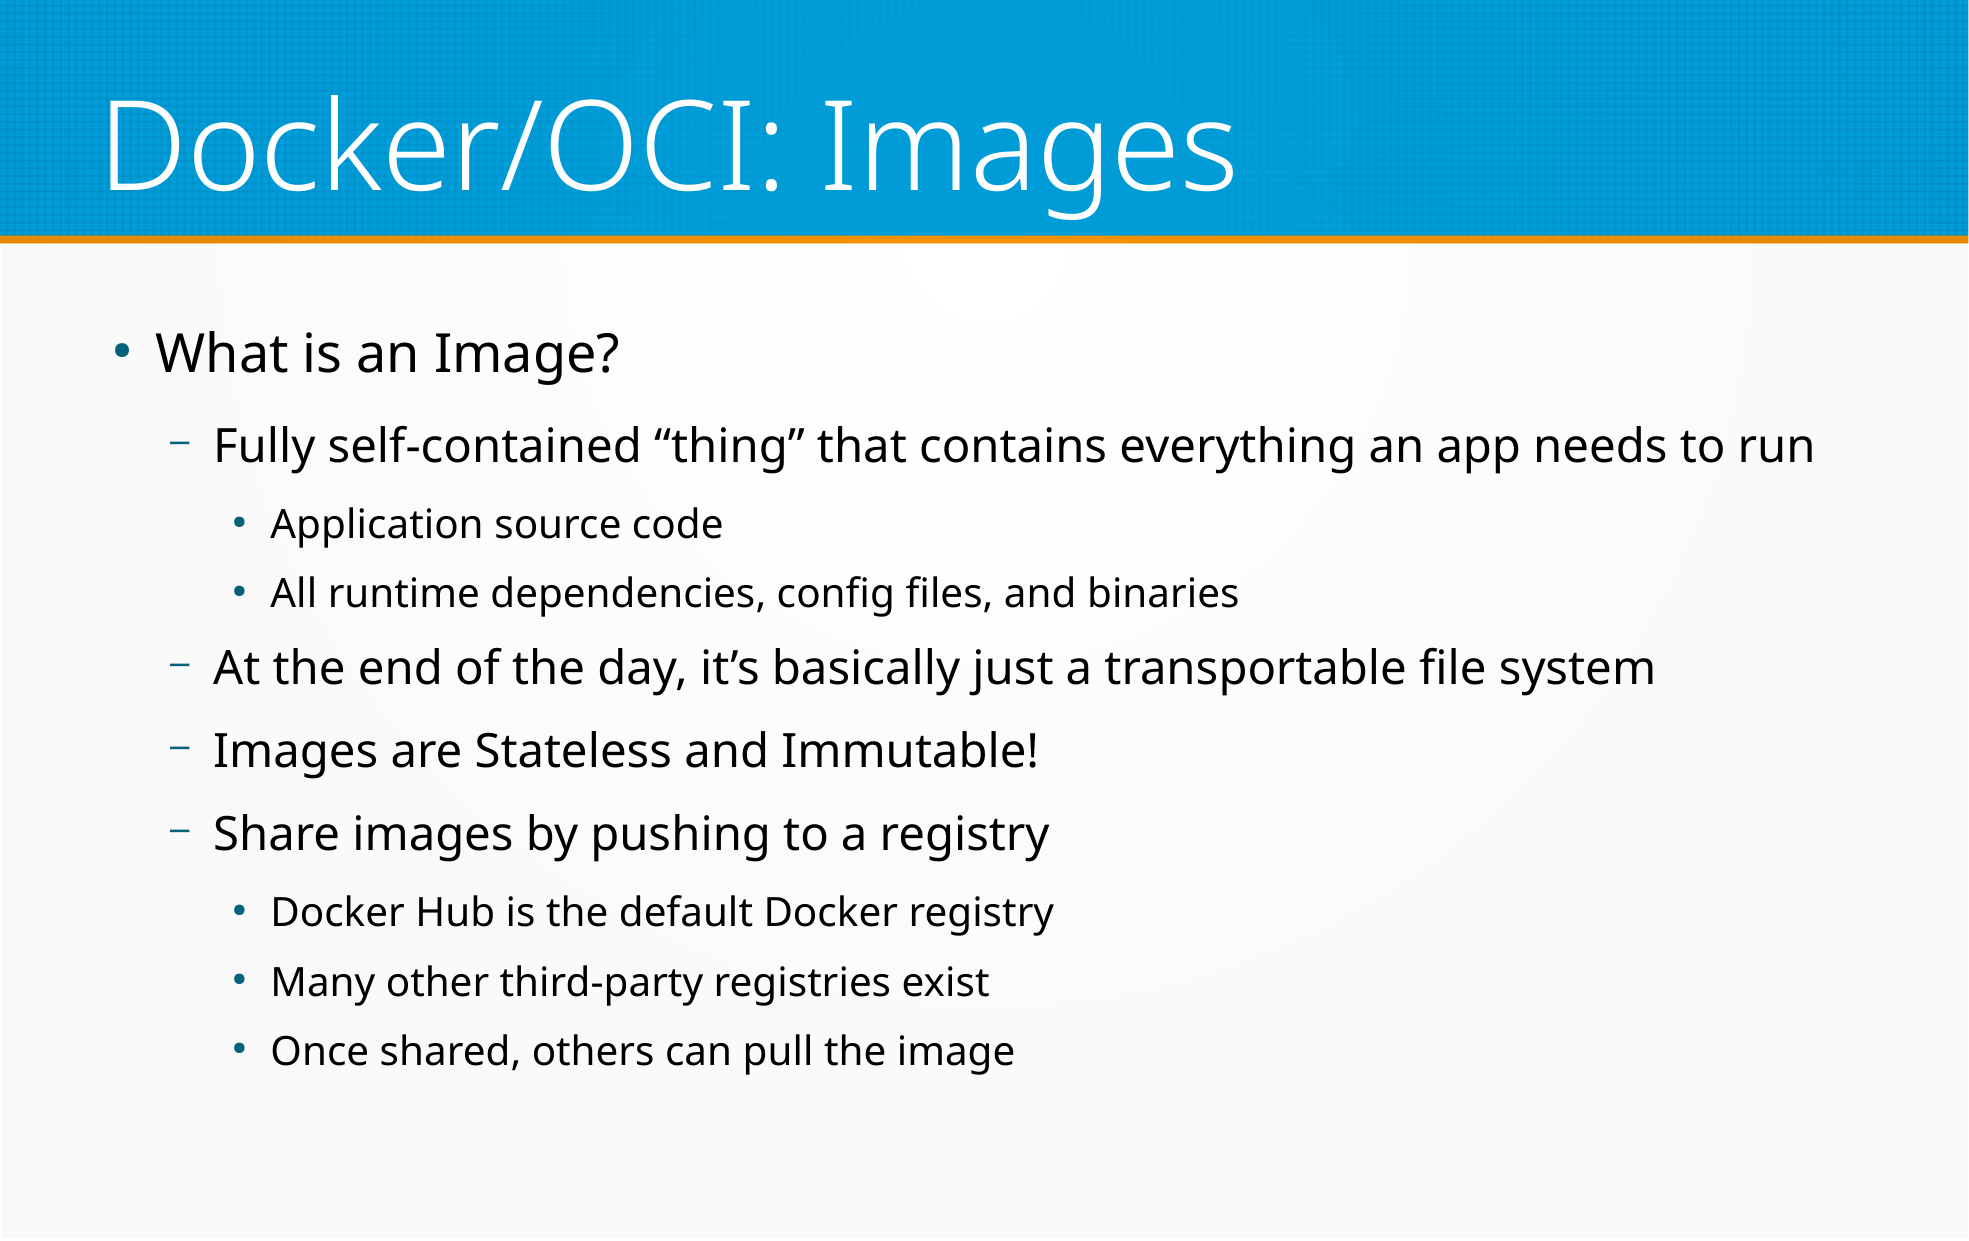

# Docker/OCI: Images
What is an Image?
Fully self-contained “thing” that contains everything an app needs to run
Application source code
All runtime dependencies, config files, and binaries
At the end of the day, it’s basically just a transportable file system
Images are Stateless and Immutable!
Share images by pushing to a registry
Docker Hub is the default Docker registry
Many other third-party registries exist
Once shared, others can pull the image